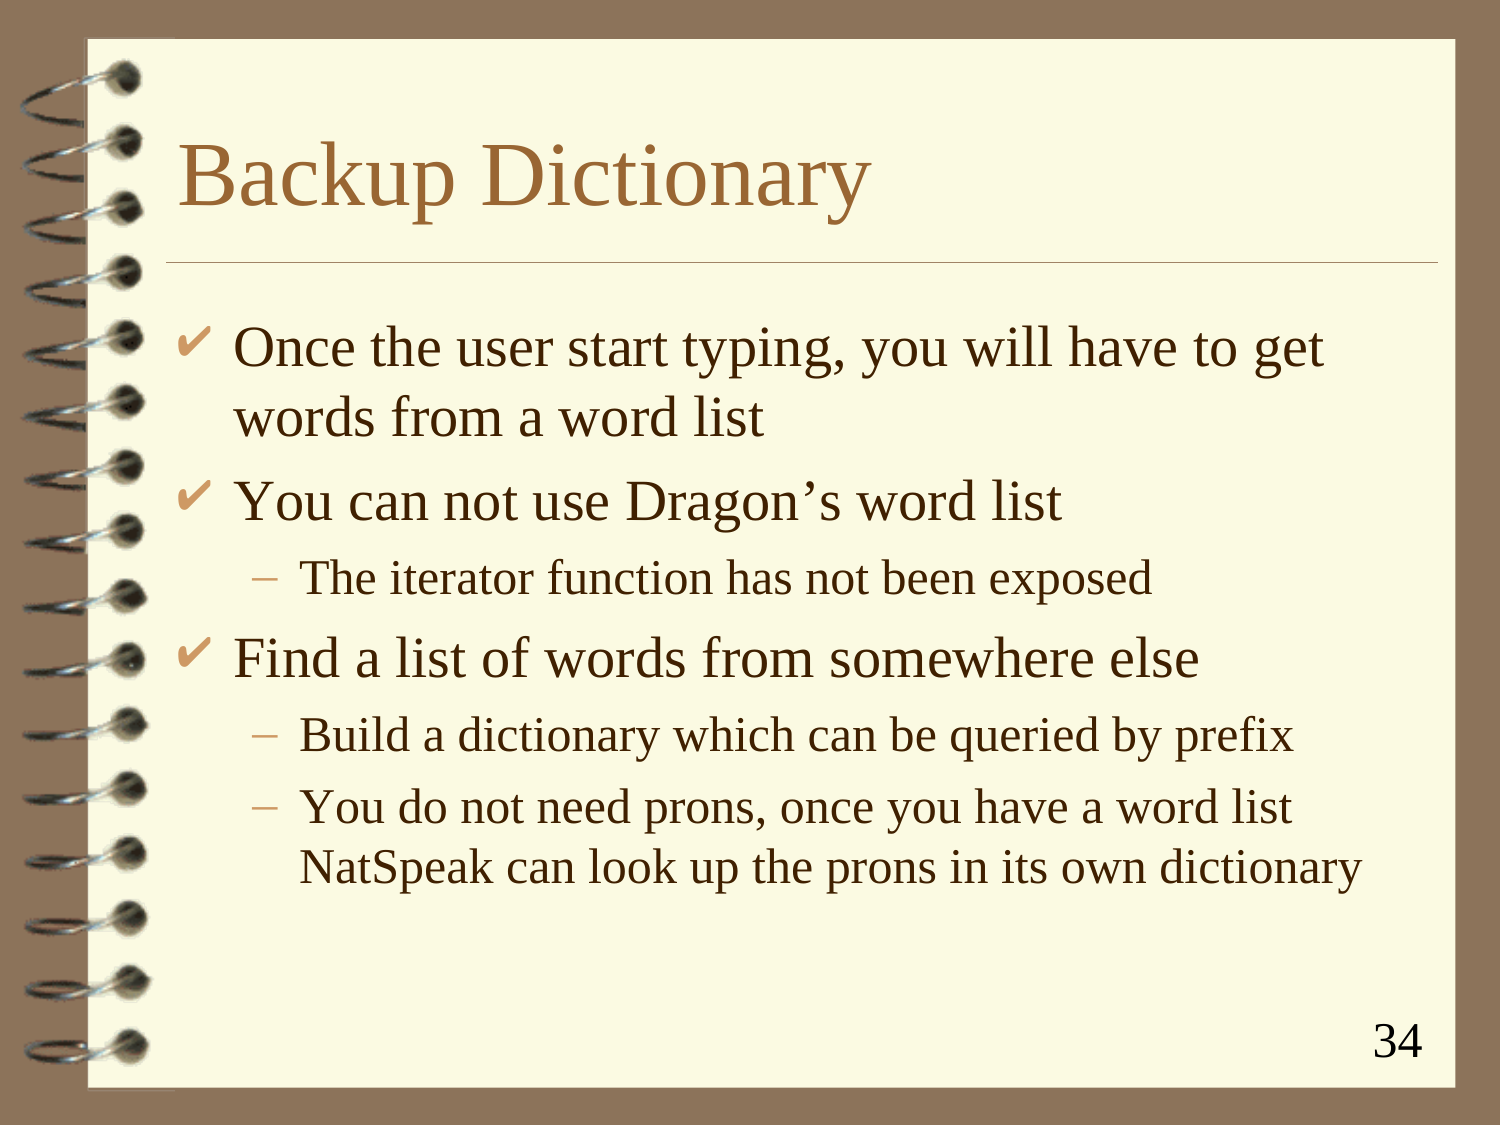

# Backup Dictionary
Once the user start typing, you will have to get words from a word list
You can not use Dragon’s word list
The iterator function has not been exposed
Find a list of words from somewhere else
Build a dictionary which can be queried by prefix
You do not need prons, once you have a word list NatSpeak can look up the prons in its own dictionary
34